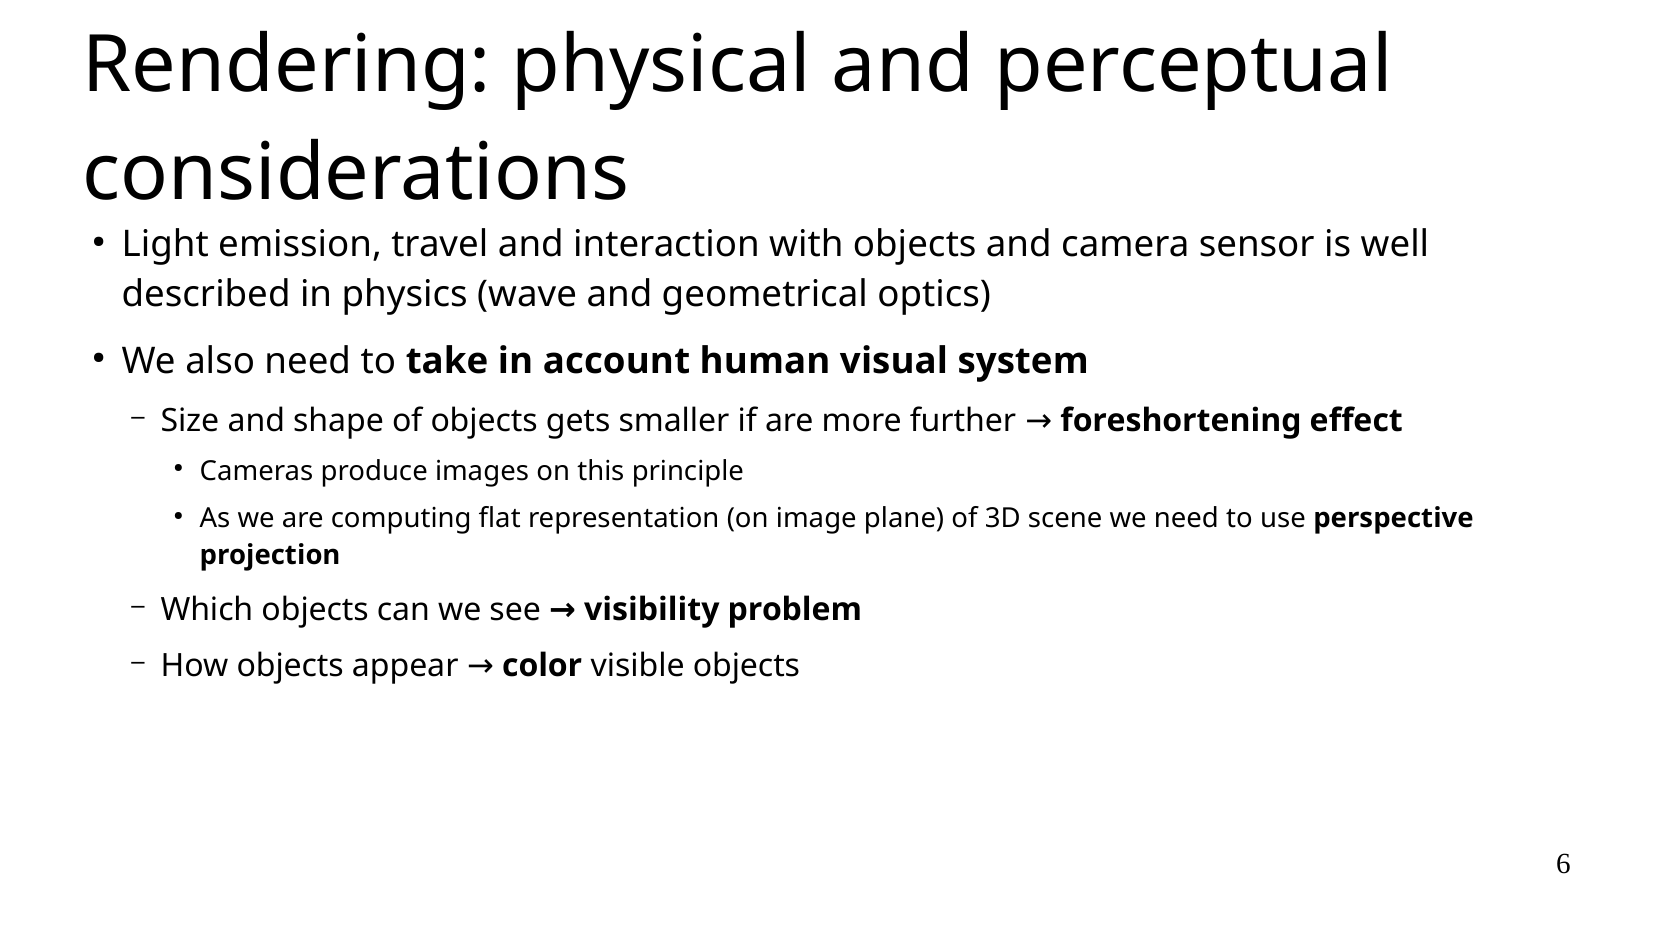

# Rendering: physical and perceptual considerations
Light emission, travel and interaction with objects and camera sensor is well described in physics (wave and geometrical optics)
We also need to take in account human visual system
Size and shape of objects gets smaller if are more further → foreshortening effect
Cameras produce images on this principle
As we are computing flat representation (on image plane) of 3D scene we need to use perspective projection
Which objects can we see → visibility problem
How objects appear → color visible objects
6